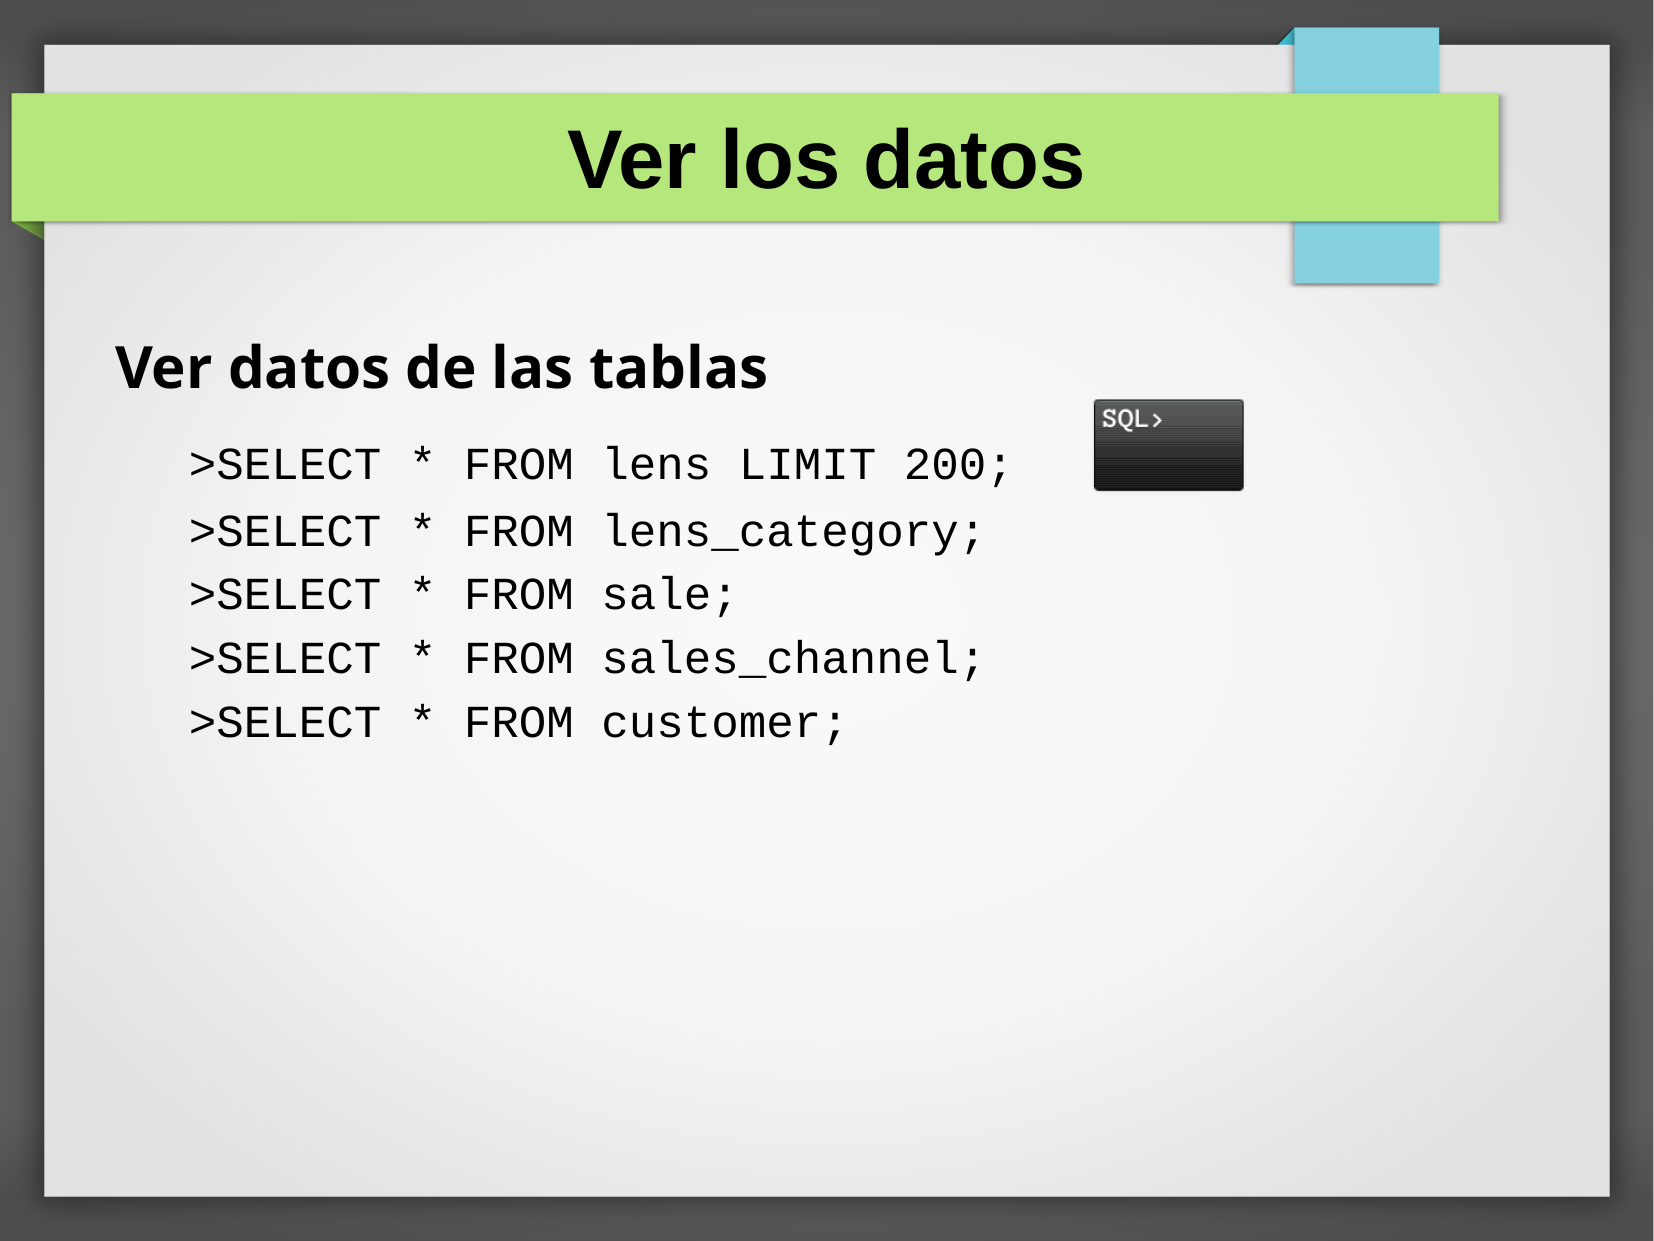

# Ver los datos
Ver datos de las tablas
	>SELECT * FROM lens LIMIT 200;
	>SELECT * FROM lens_category;
	>SELECT * FROM sale;
	>SELECT * FROM sales_channel;
	>SELECT * FROM customer;